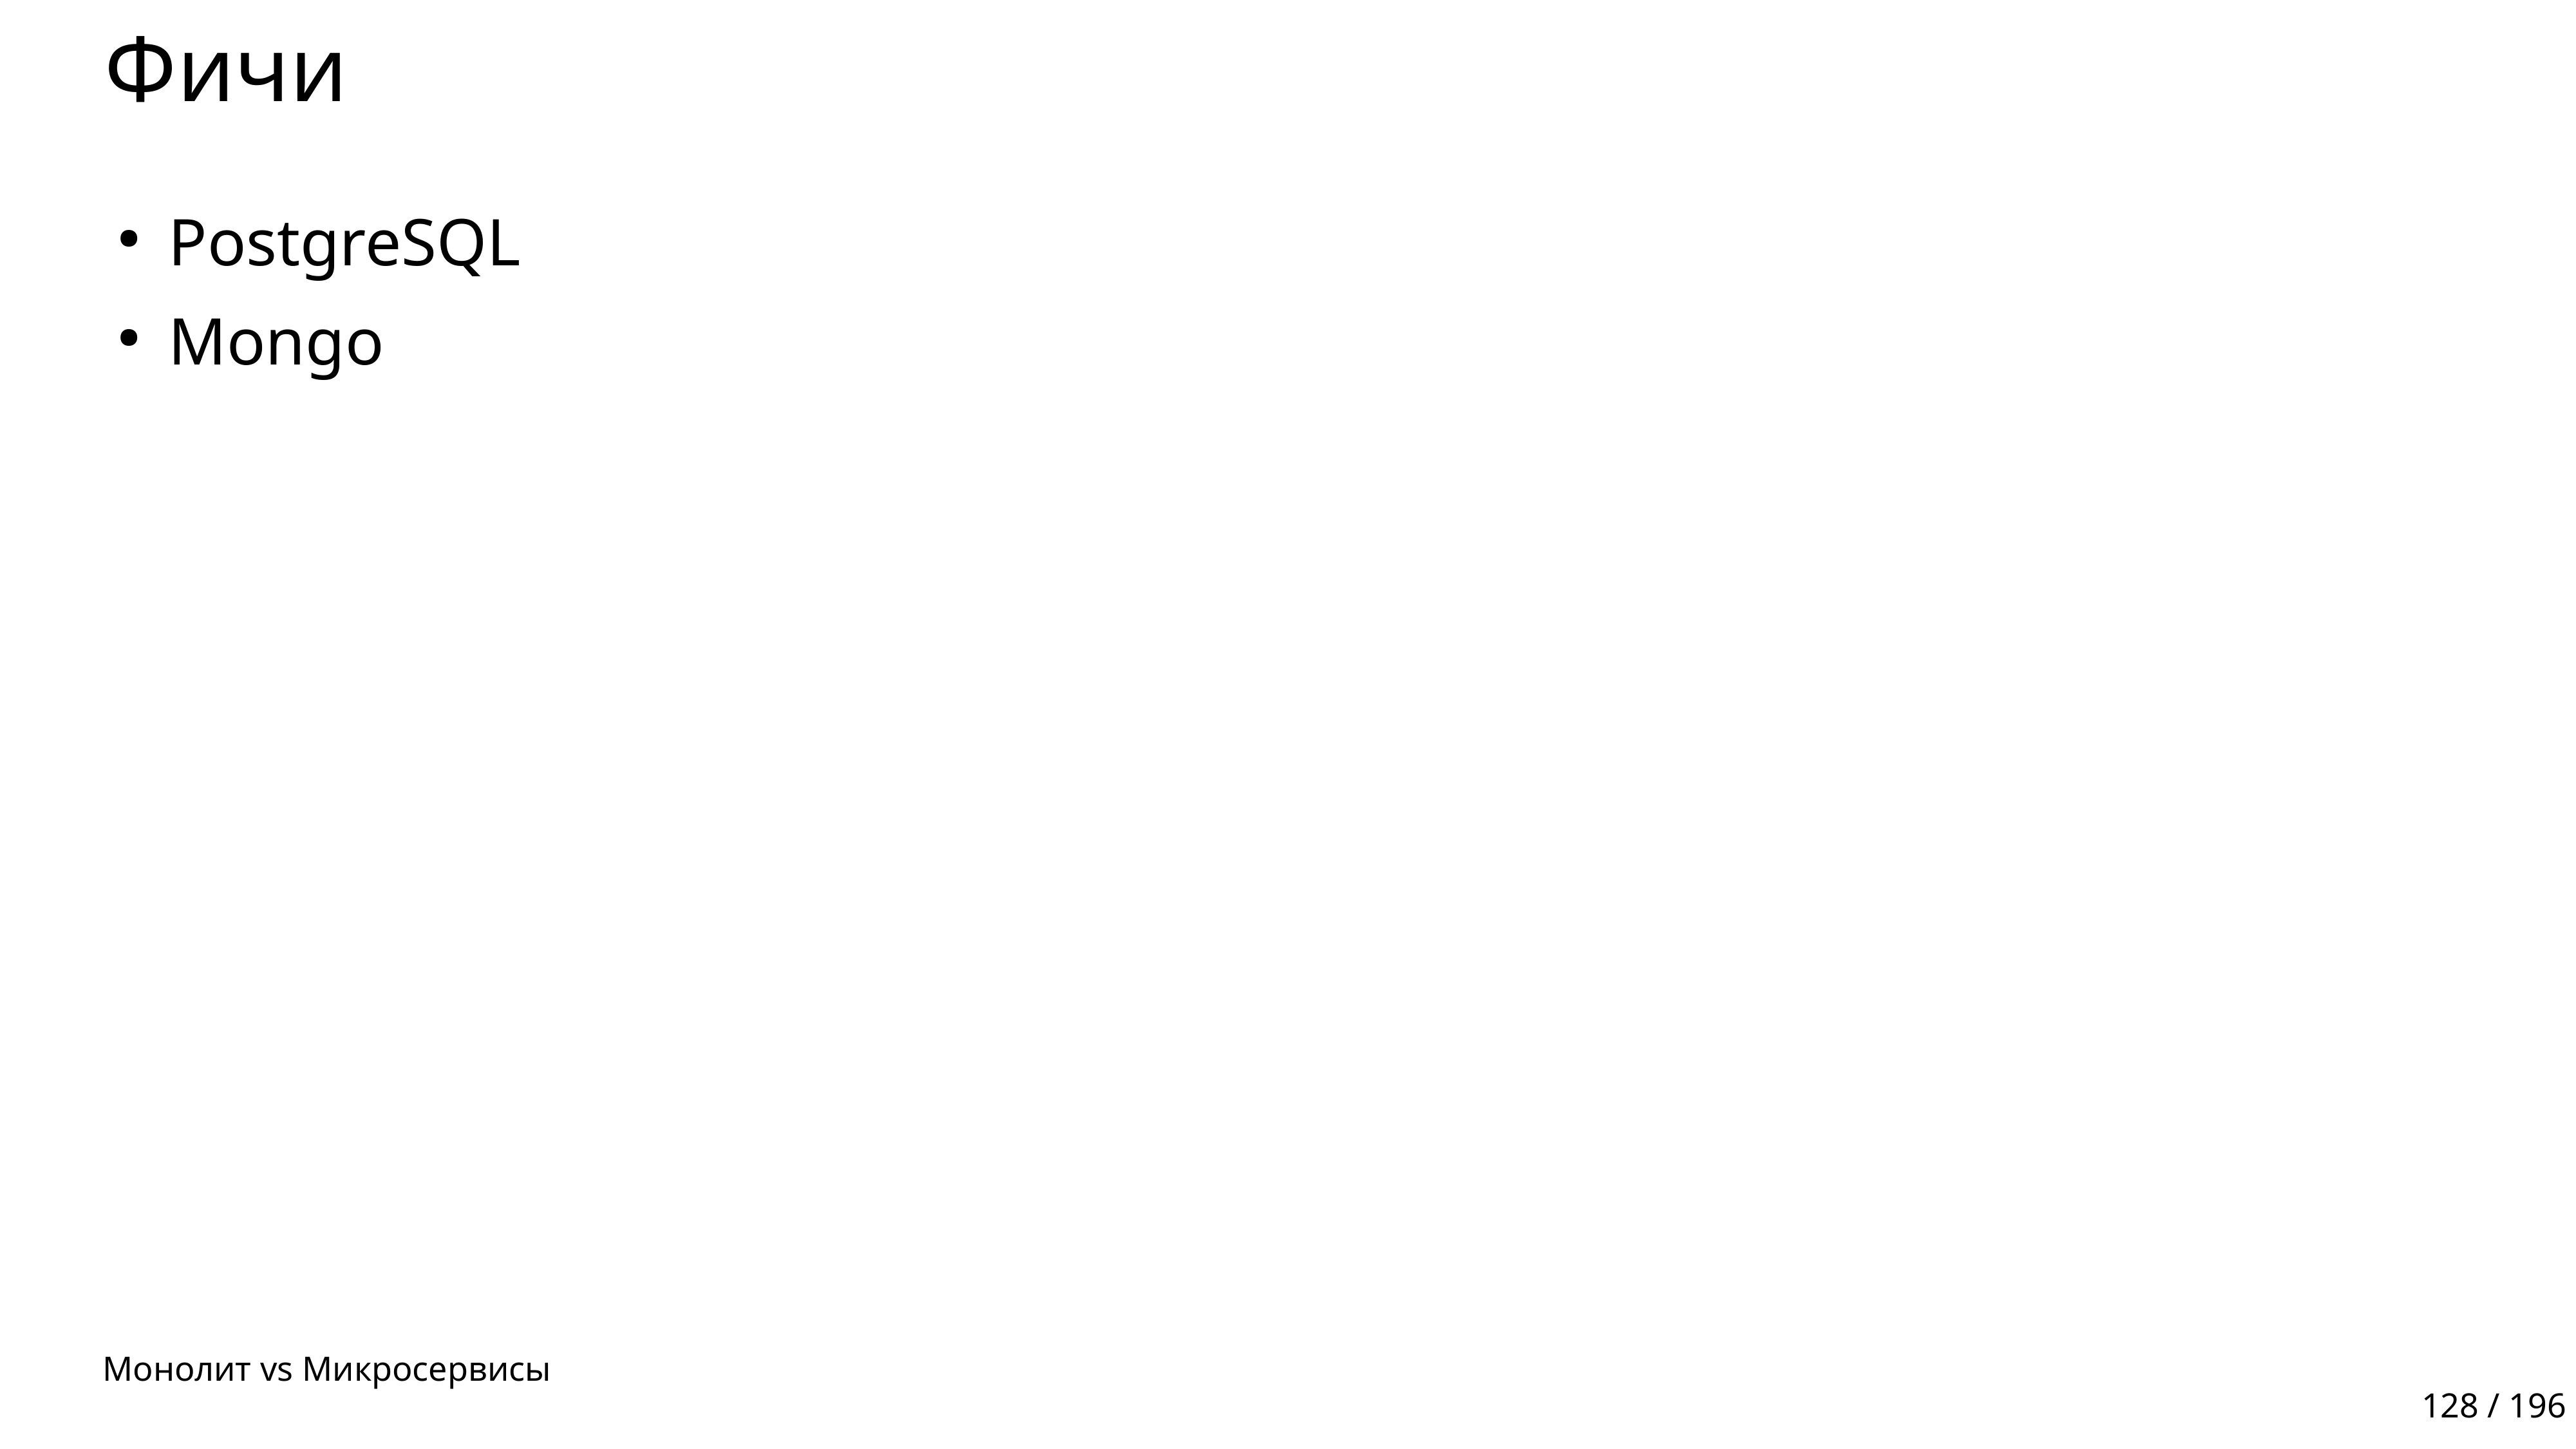

Фичи
# PostgreSQL
 Mongo
Монолит vs Микросервисы